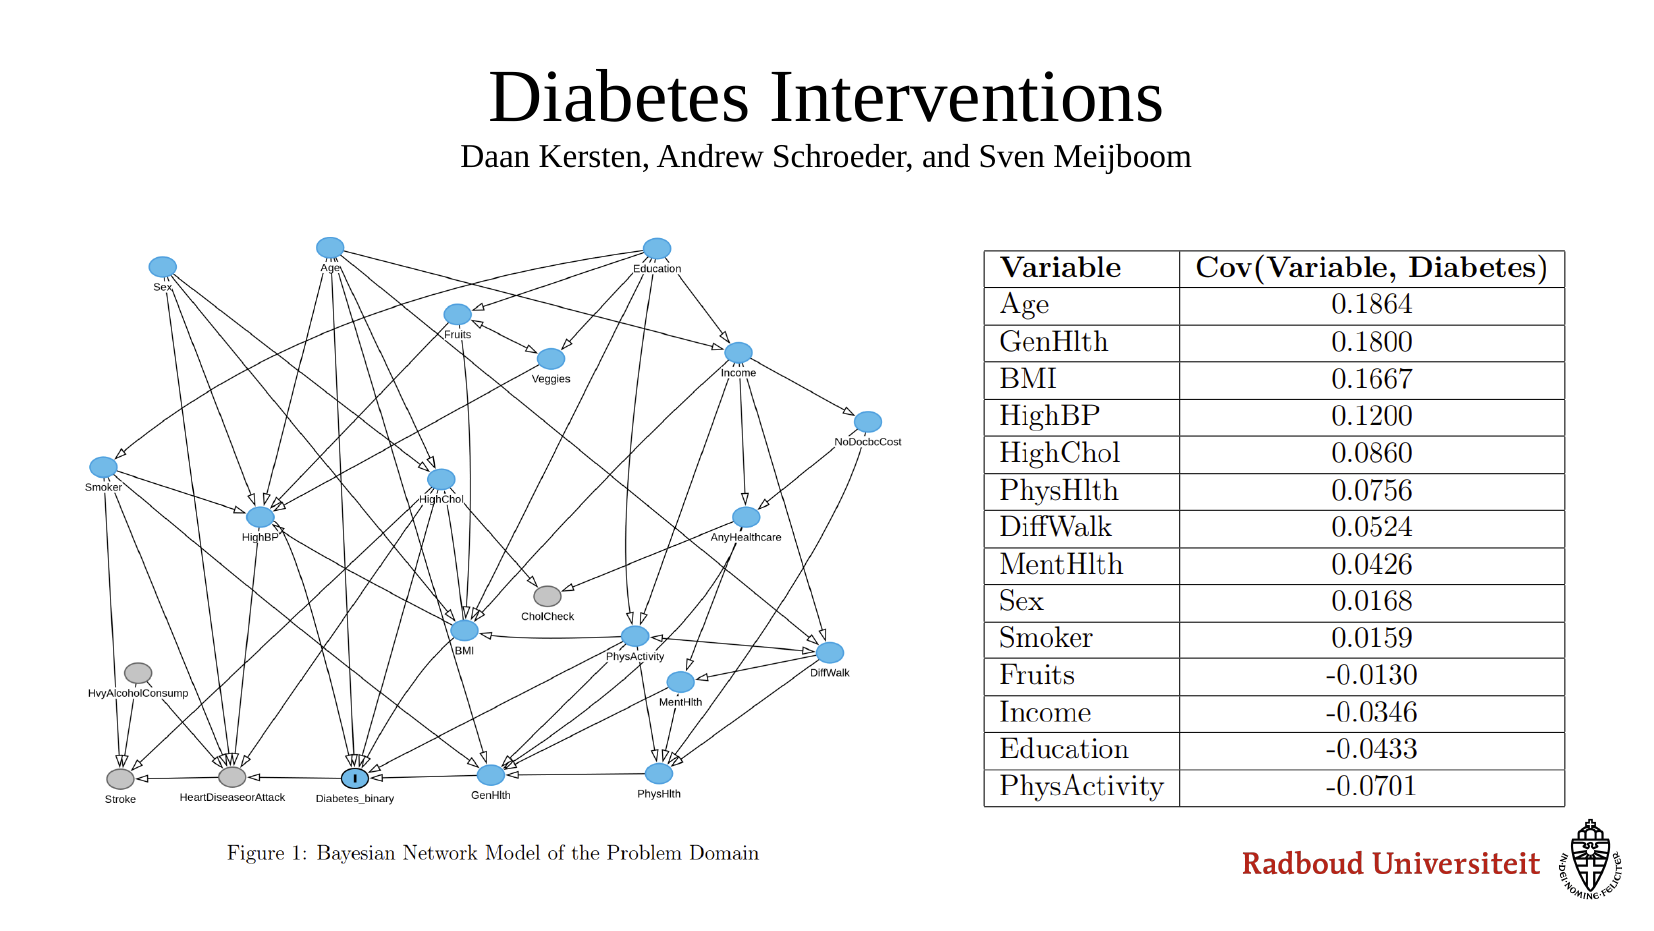

# Diabetes Interventions Daan Kersten, Andrew Schroeder, and Sven Meijboom